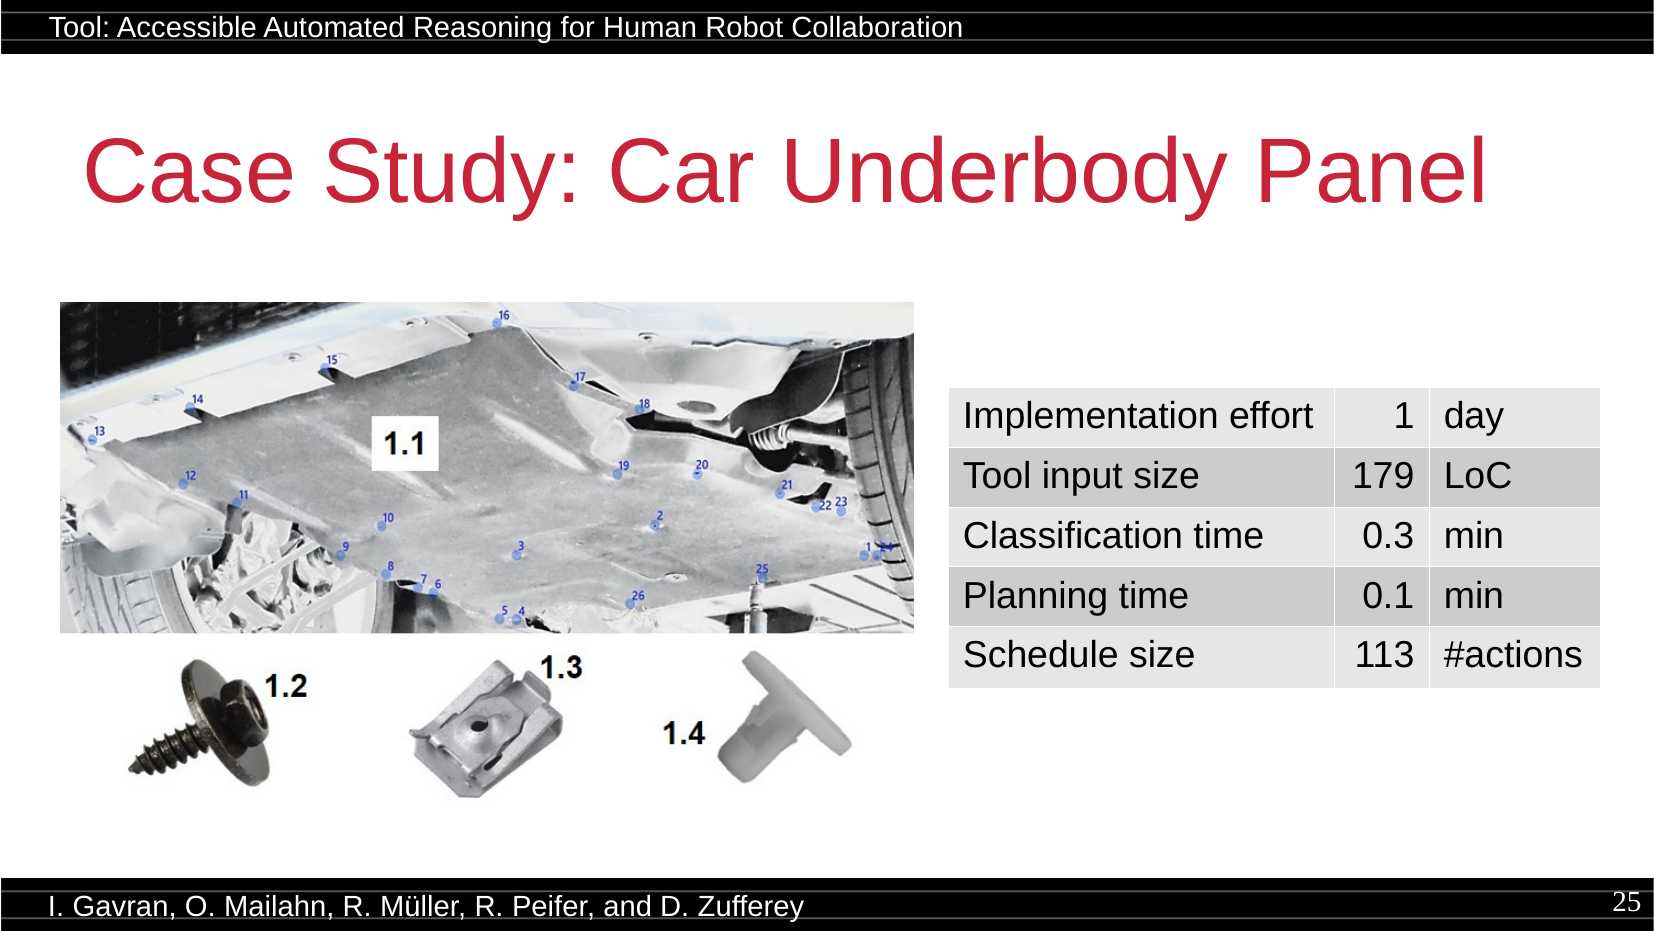

Tool: Accessible Automated Reasoning for Human Robot Collaboration
# Case Study: Car Underbody Panel
| Implementation effort | 1 | day |
| --- | --- | --- |
| Tool input size | 179 | LoC |
| Classification time | 0.3 | min |
| Planning time | 0.1 | min |
| Schedule size | 113 | #actions |
I. Gavran, O. Mailahn, R. Müller, R. Peifer, and D. Zufferey